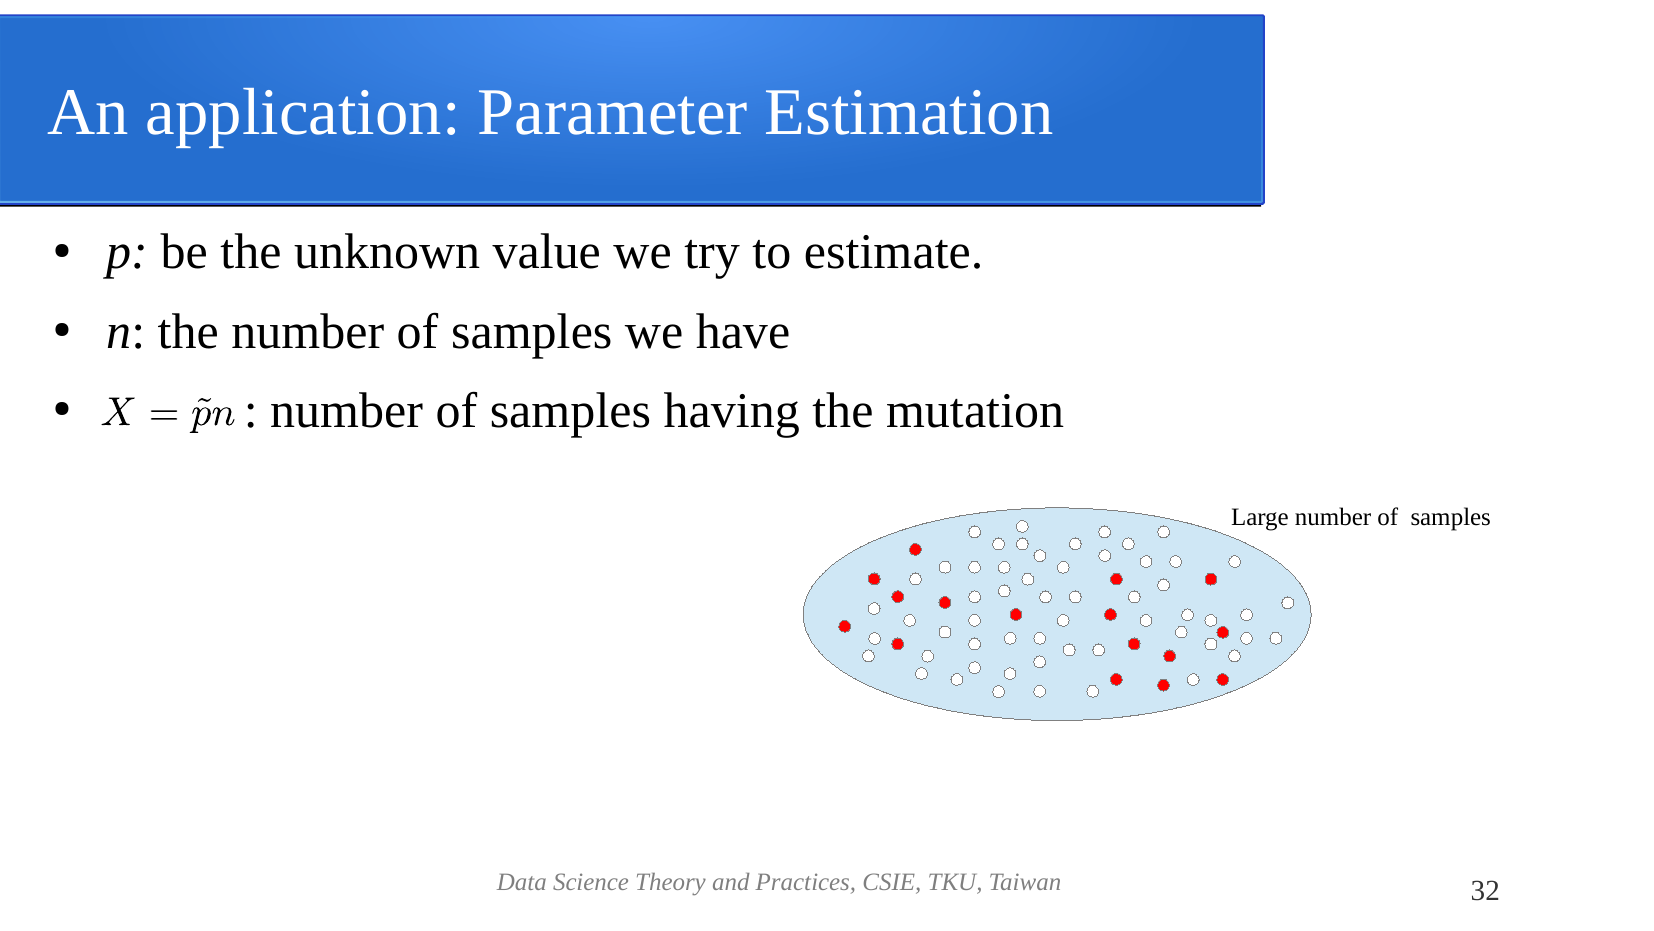

# An application: Parameter Estimation
p: be the unknown value we try to estimate.
n: the number of samples we have
 : number of samples having the mutation
Large number of samples
Data Science Theory and Practices, CSIE, TKU, Taiwan
32